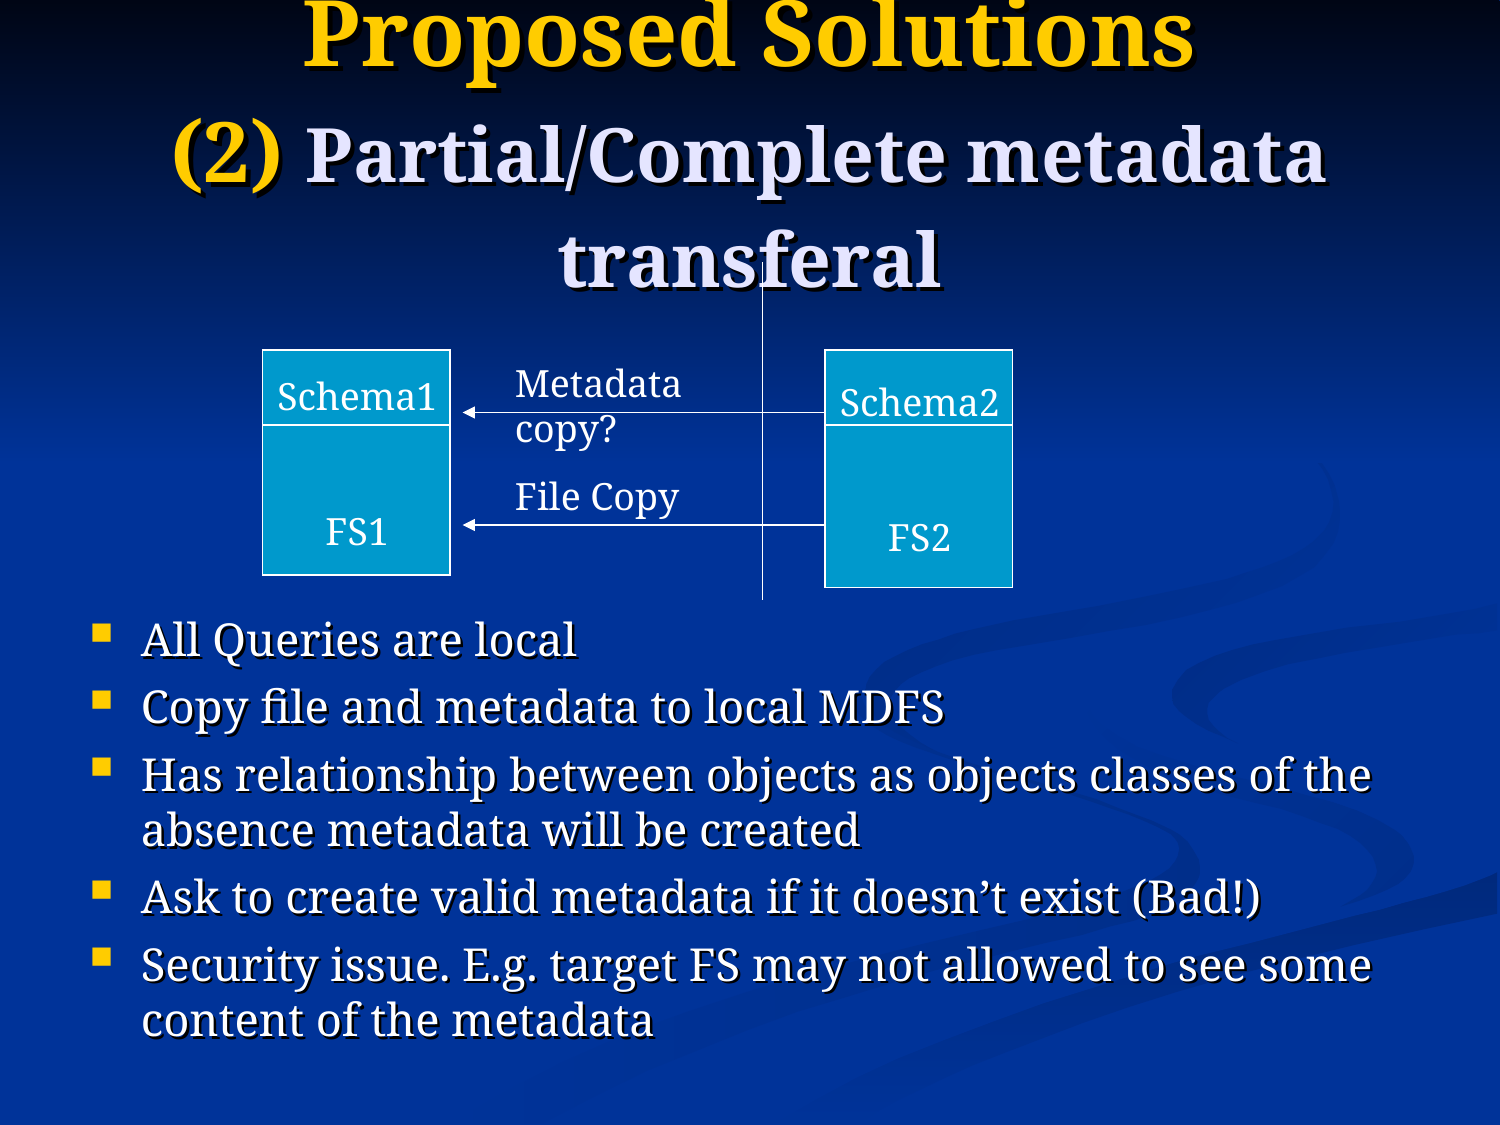

# Proposed Solutions (2) Partial/Complete metadata transferal
All Queries are local
Copy file and metadata to local MDFS
Has relationship between objects as objects classes of the absence metadata will be created
Ask to create valid metadata if it doesn’t exist (Bad!)
Security issue. E.g. target FS may not allowed to see some content of the metadata
Schema1
FS1
Schema2
FS2
Metadata copy?
File Copy